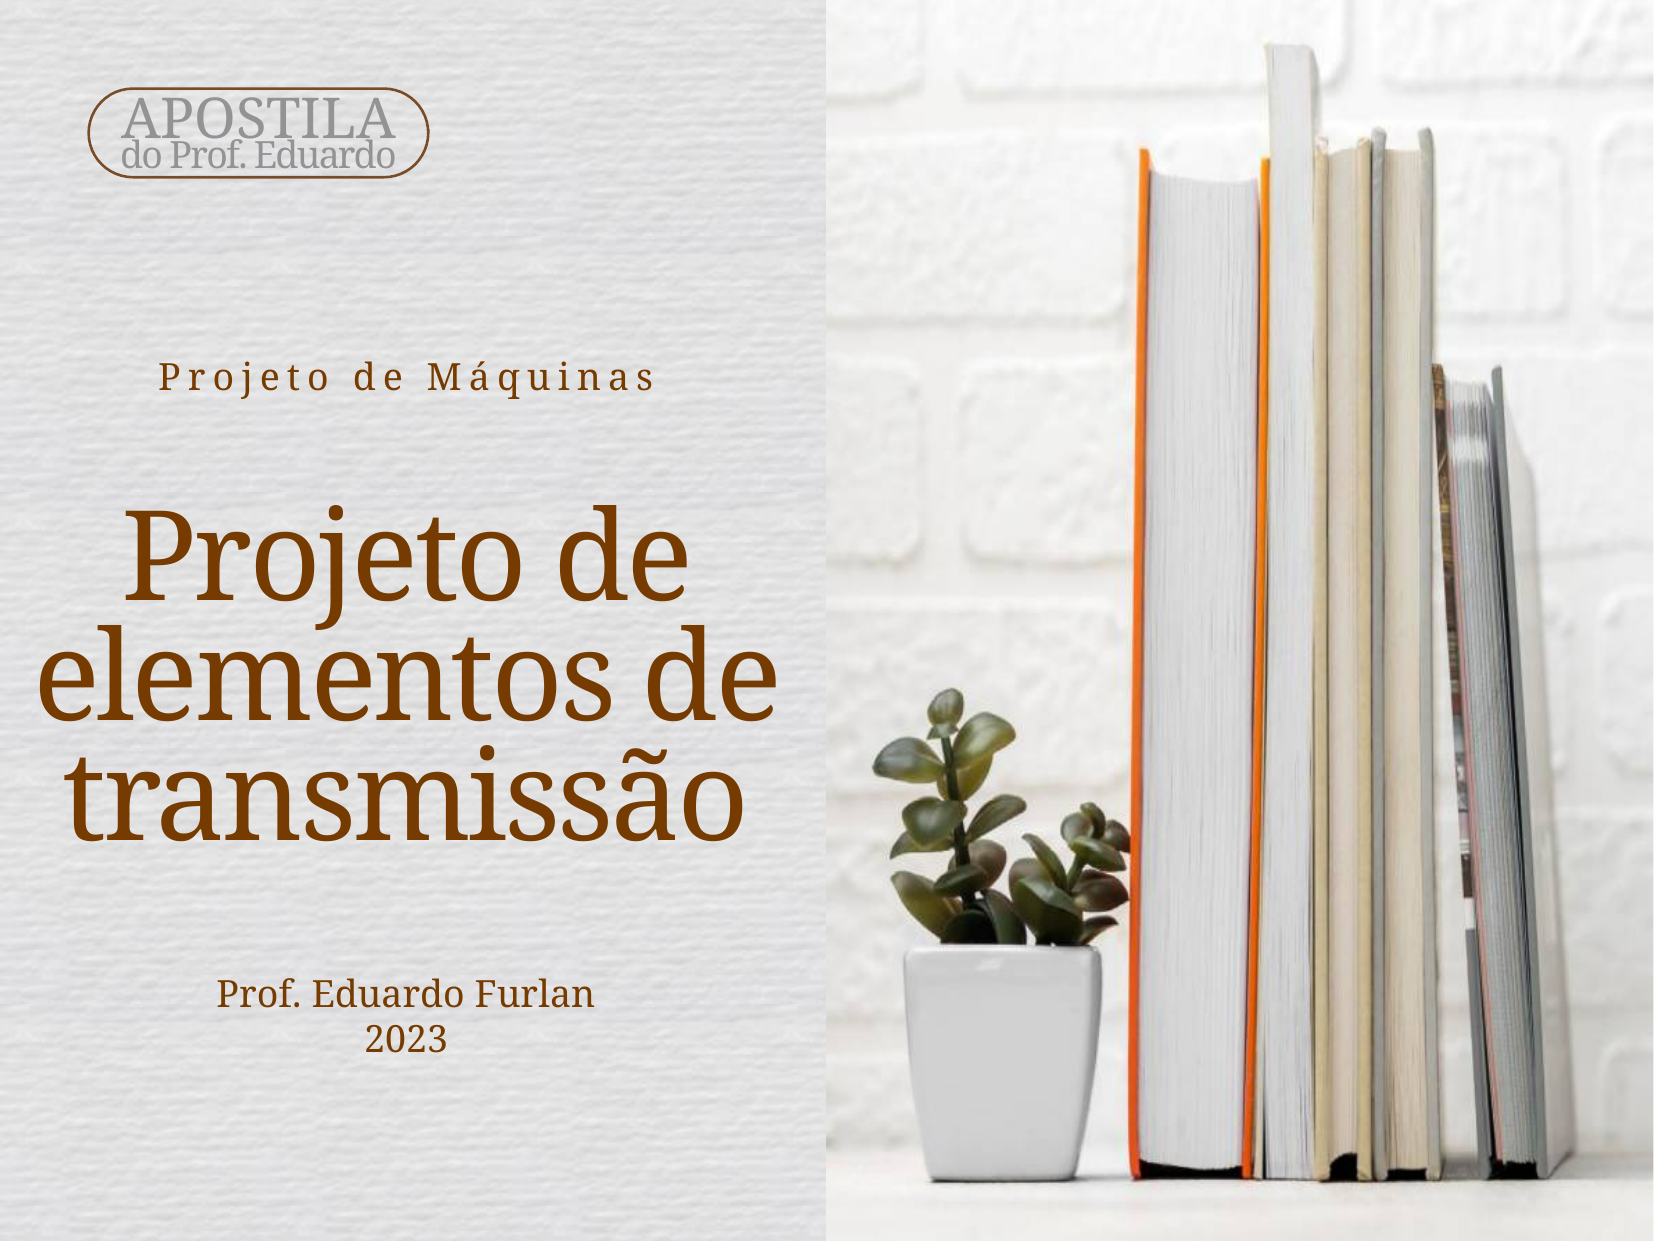

1
APOSTILA
do Prof. Eduardo
Projeto de Máquinas
Projeto de elementos de transmissão
Prof. Eduardo Furlan
2023